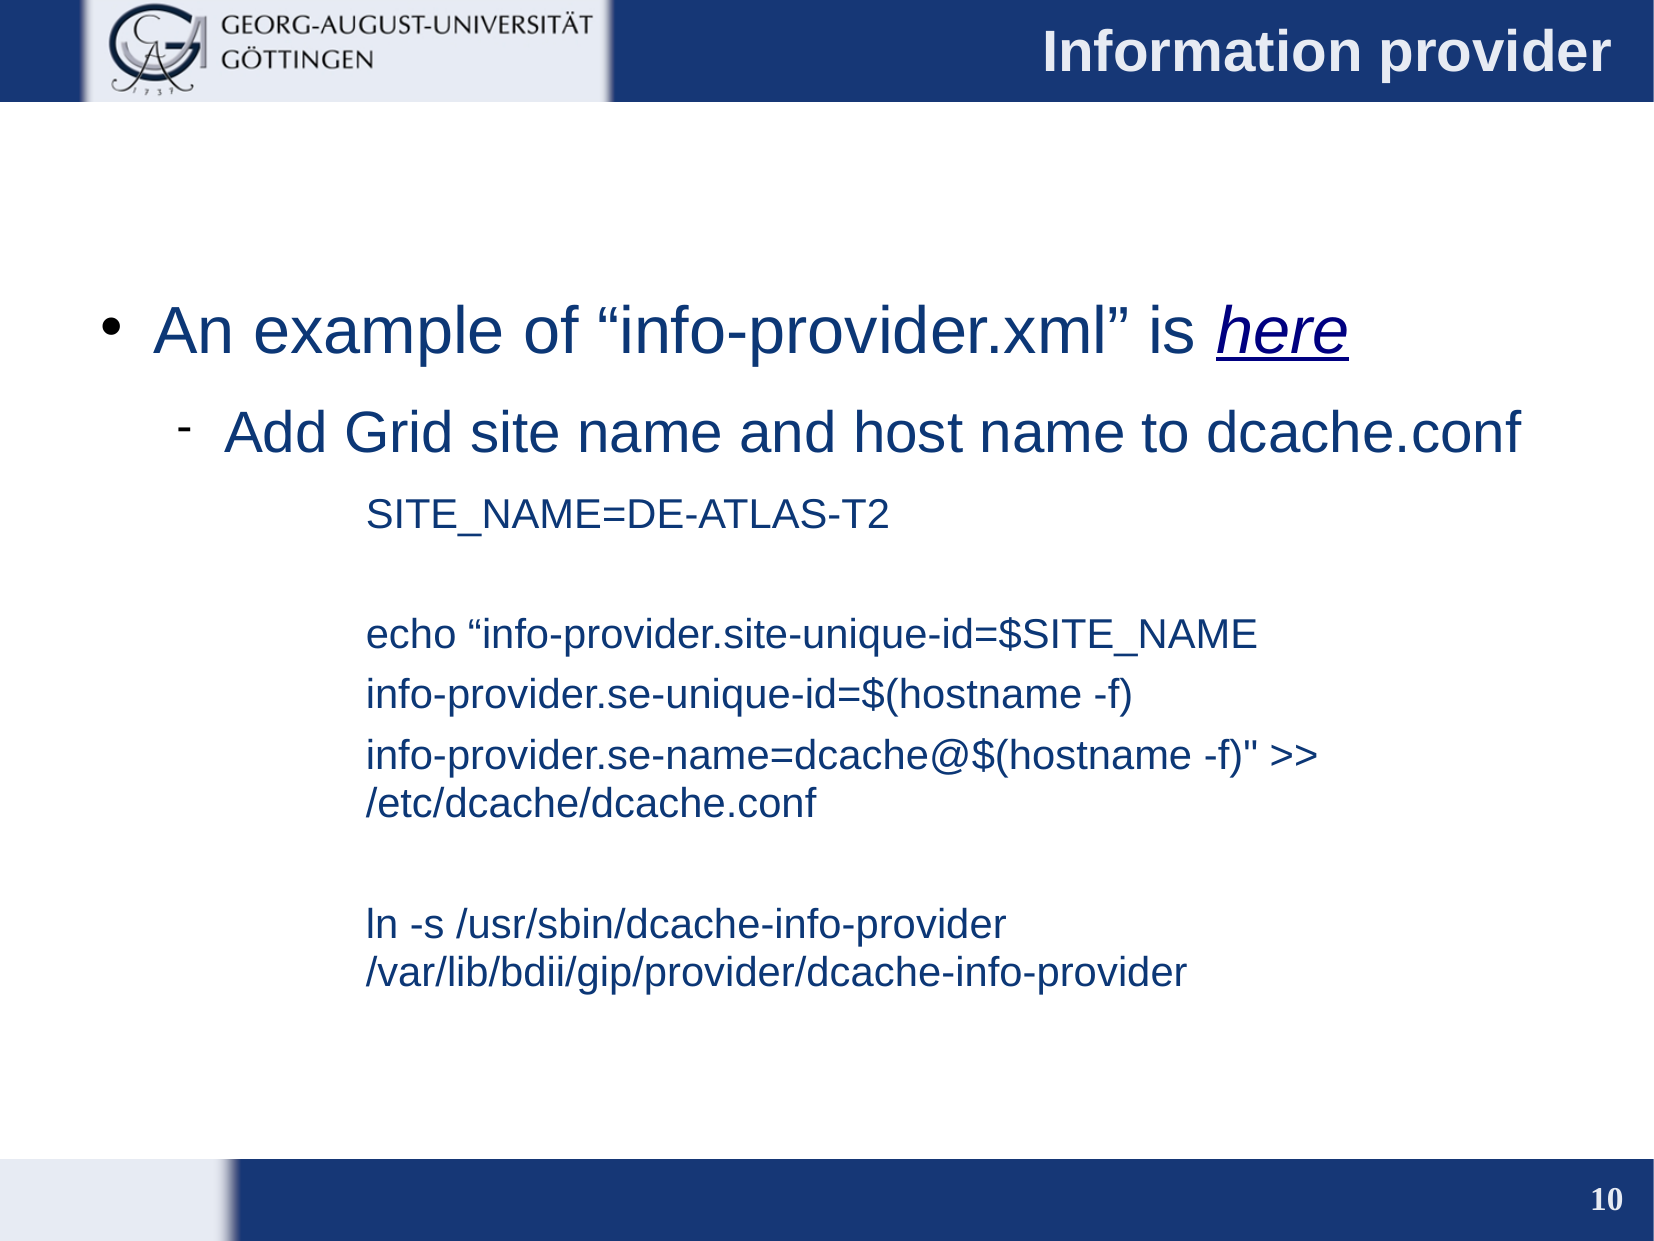

# Information provider
An example of “info-provider.xml” is here
Add Grid site name and host name to dcache.conf
SITE_NAME=DE-ATLAS-T2
echo “info-provider.site-unique-id=$SITE_NAME
info-provider.se-unique-id=$(hostname -f)
info-provider.se-name=dcache@$(hostname -f)" >> /etc/dcache/dcache.conf
ln -s /usr/sbin/dcache-info-provider /var/lib/bdii/gip/provider/dcache-info-provider
dCache configuration in the WLCG T2
10